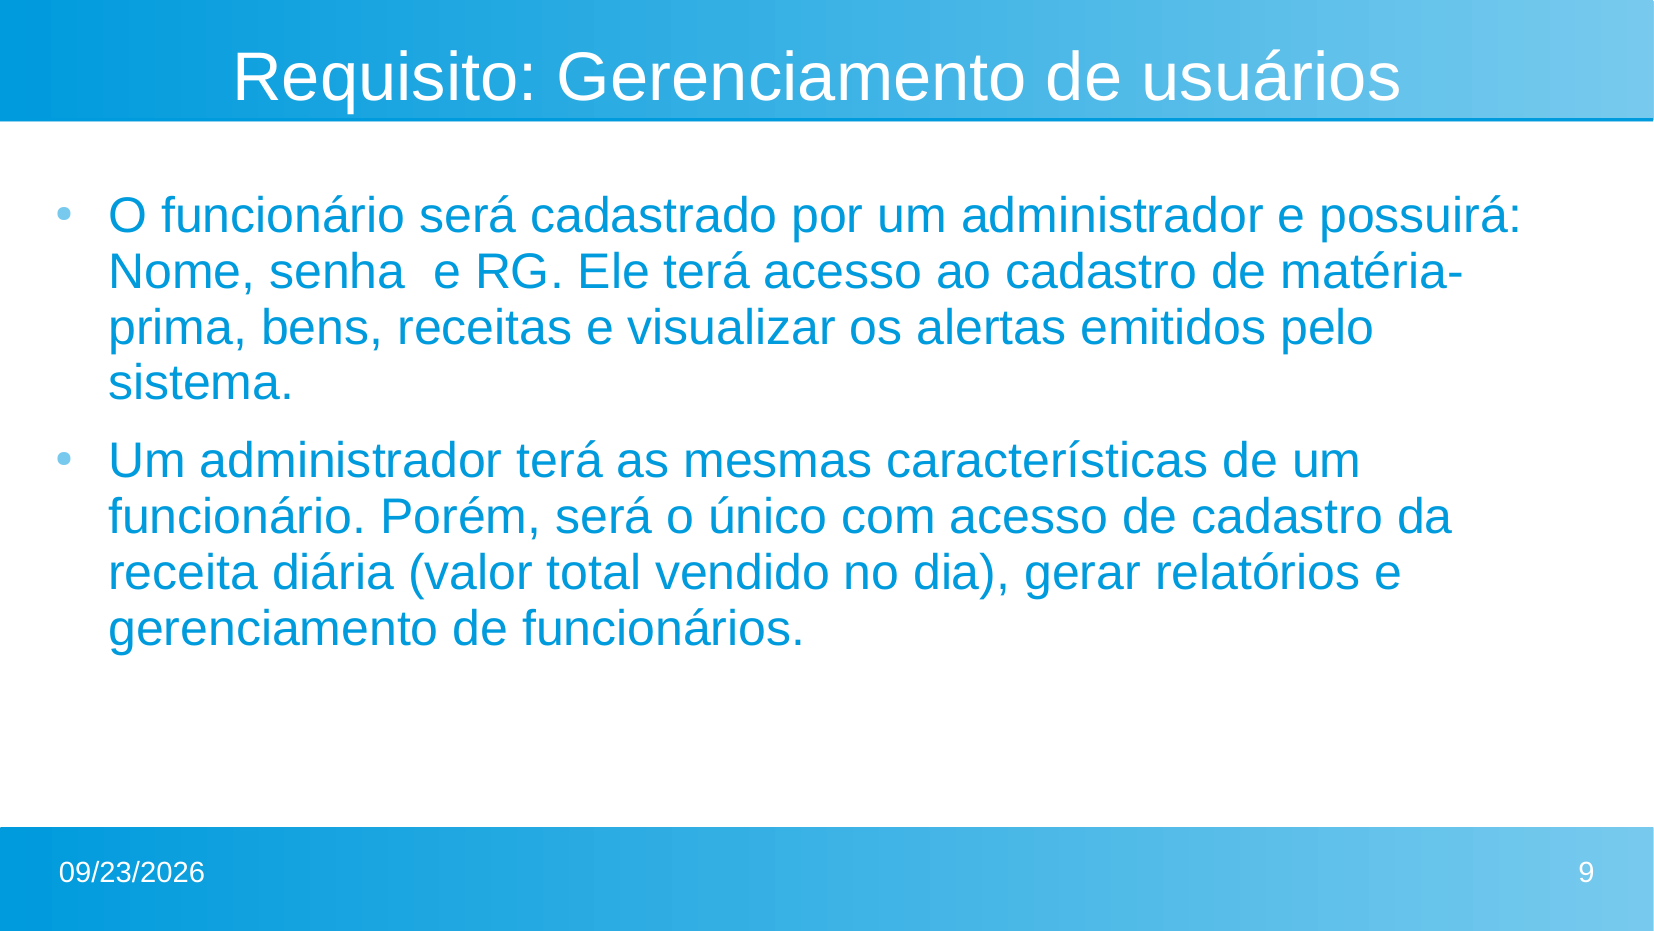

# Requisito: Gerenciamento de usuários
O funcionário será cadastrado por um administrador e possuirá: Nome, senha e RG. Ele terá acesso ao cadastro de matéria-prima, bens, receitas e visualizar os alertas emitidos pelo sistema.
Um administrador terá as mesmas características de um funcionário. Porém, será o único com acesso de cadastro da receita diária (valor total vendido no dia), gerar relatórios e gerenciamento de funcionários.
9